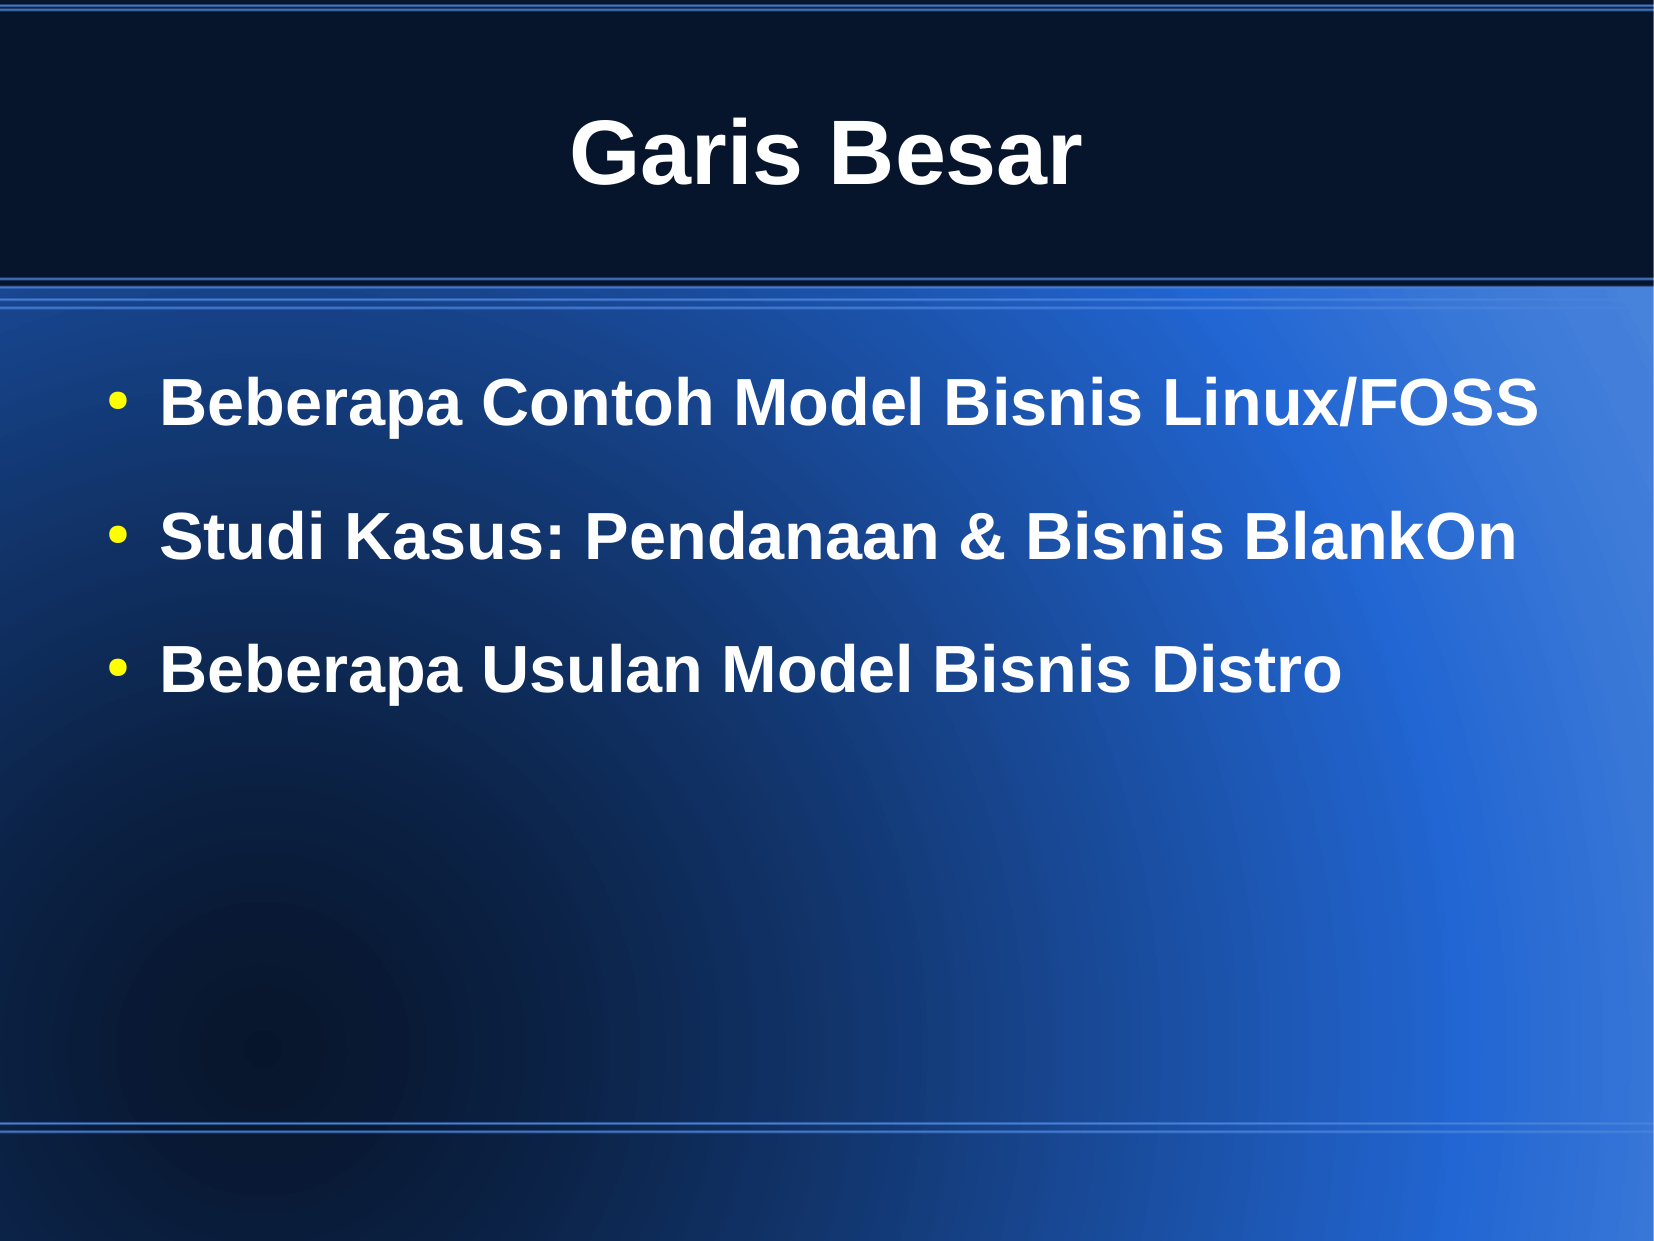

# Garis Besar
Beberapa Contoh Model Bisnis Linux/FOSS
Studi Kasus: Pendanaan & Bisnis BlankOn
Beberapa Usulan Model Bisnis Distro